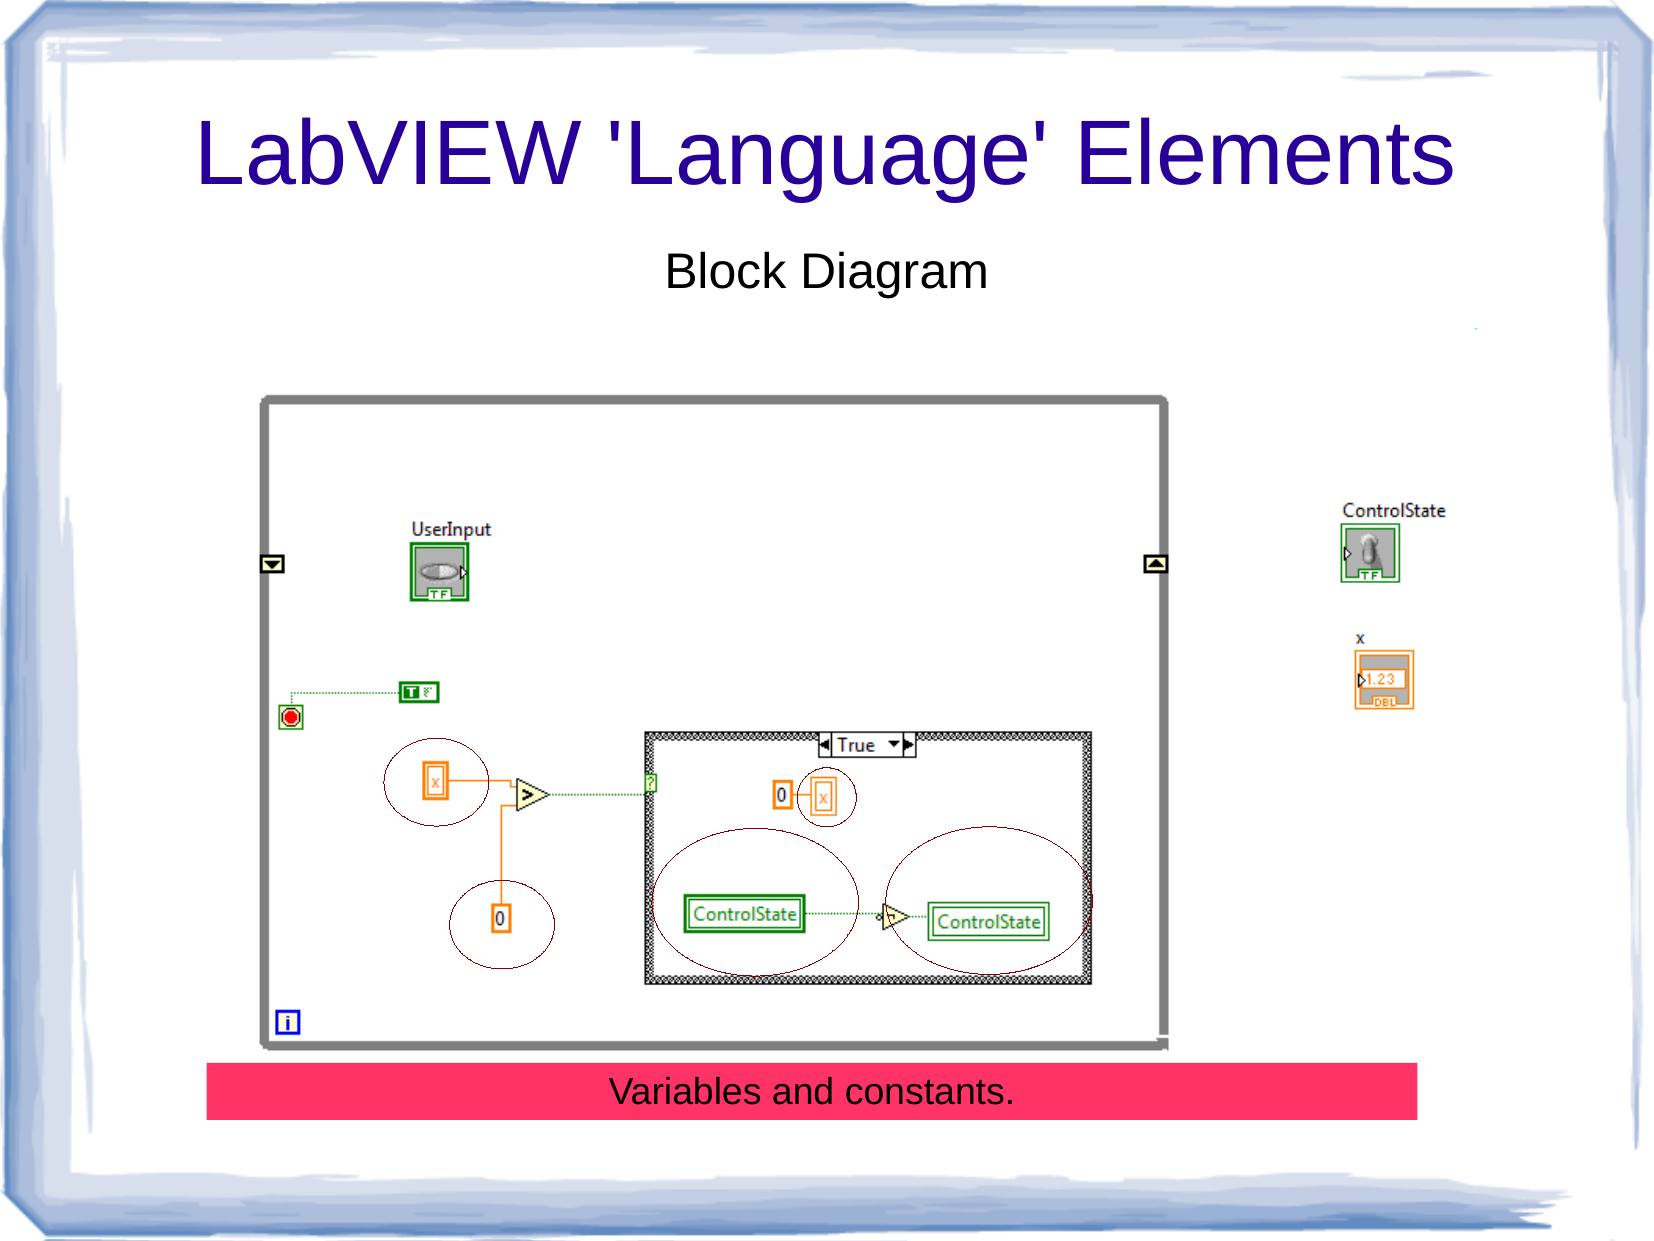

# LabVIEW 'Language' Elements
Block Diagram
Variables and constants.